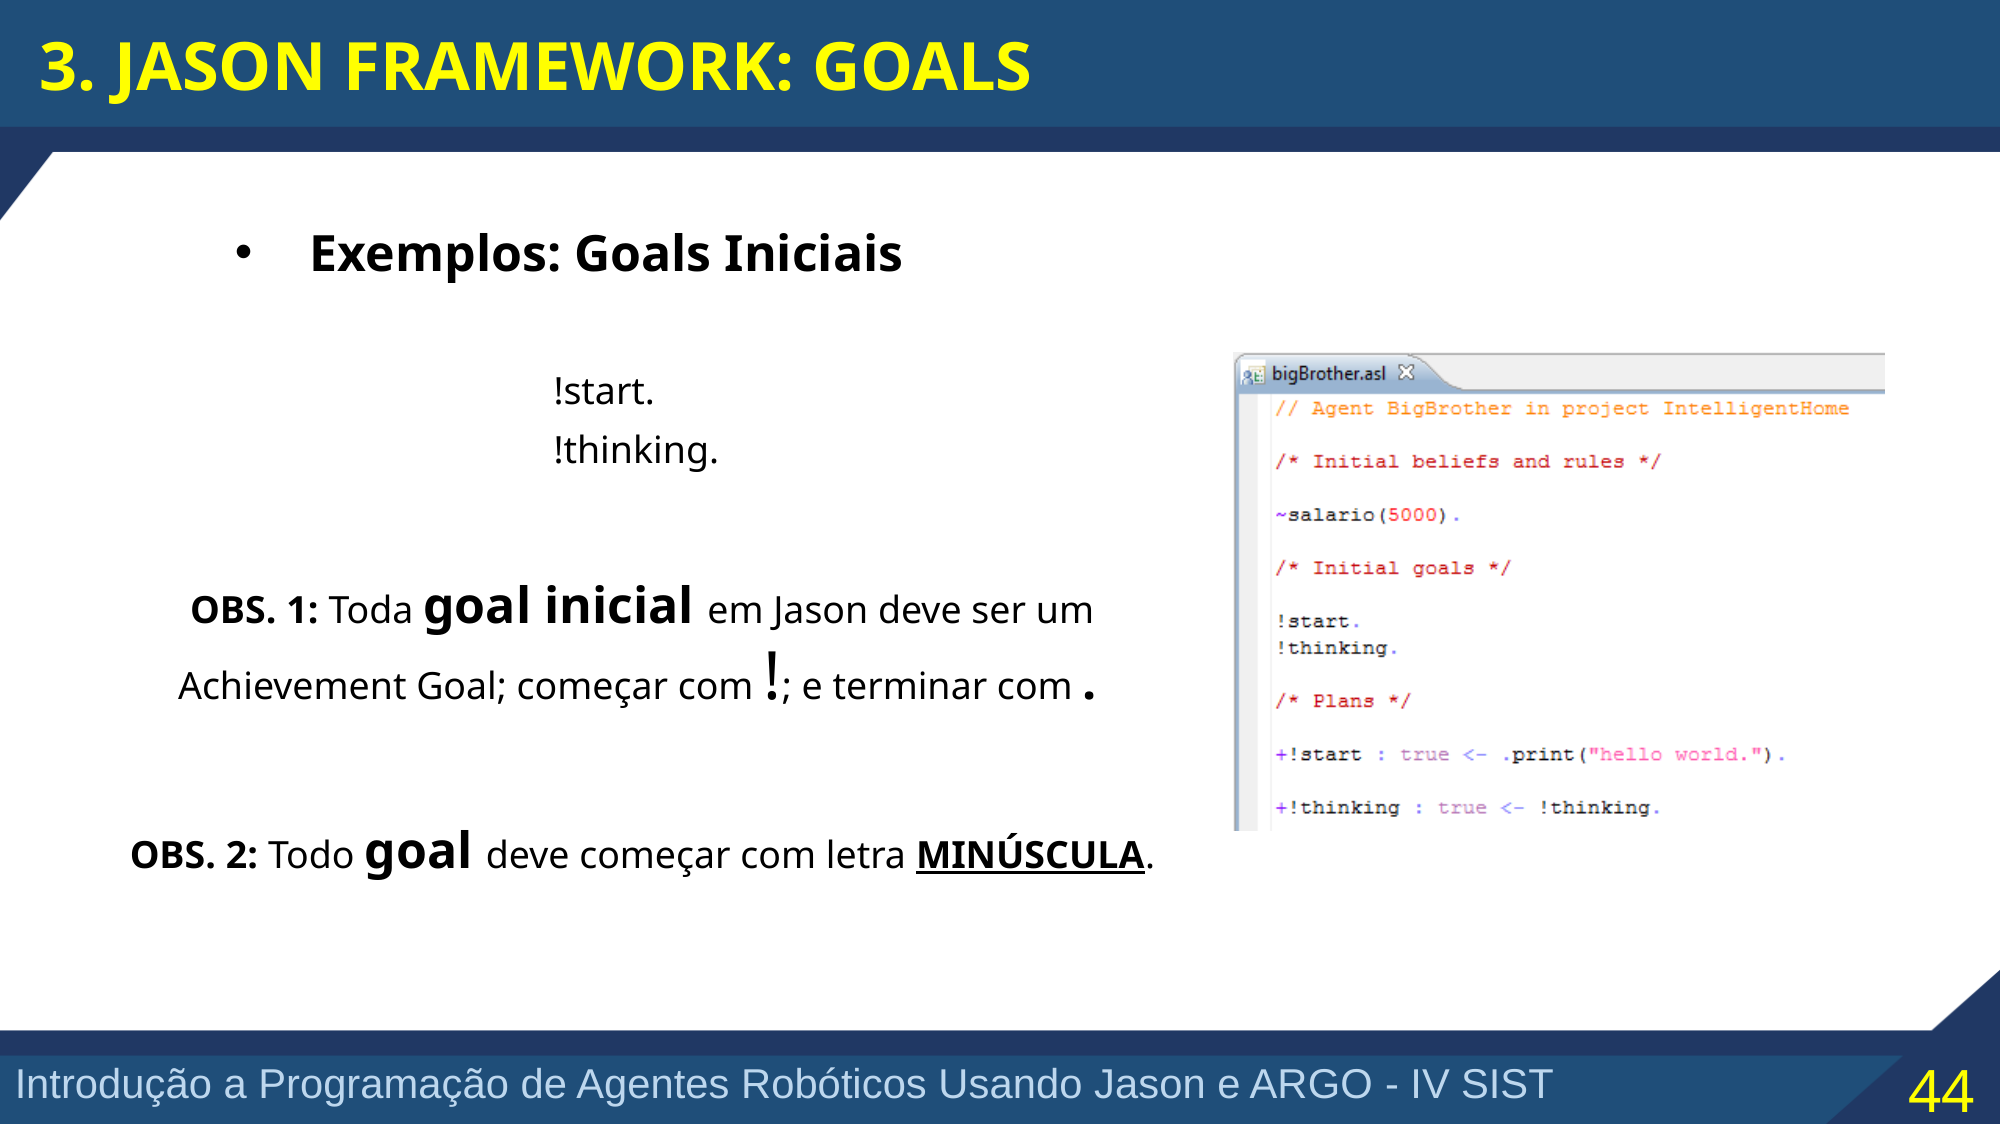

3. JASON FRAMEWORK: GOALS
Exemplos: Goals Iniciais
!start.
!thinking.
OBS. 1: Toda goal inicial em Jason deve ser um Achievement Goal; começar com !; e terminar com .
OBS. 2: Todo goal deve começar com letra MINÚSCULA.